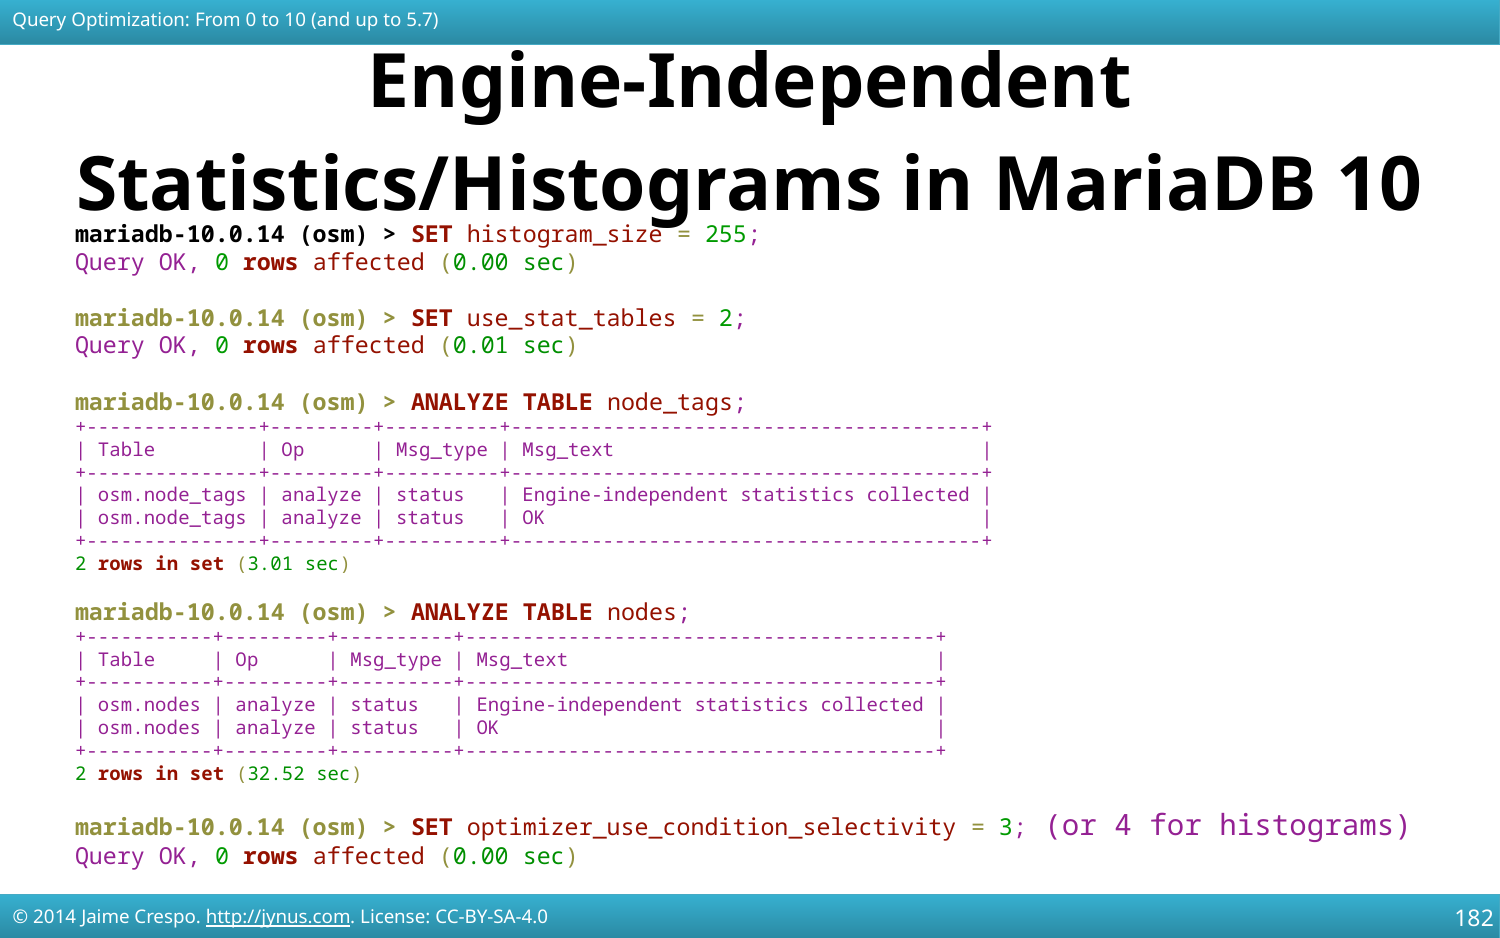

# Engine-Independent Statistics/Histograms in MariaDB 10
mariadb-10.0.14 (osm) > SET histogram_size = 255;
Query OK, 0 rows affected (0.00 sec)
mariadb-10.0.14 (osm) > SET use_stat_tables = 2;
Query OK, 0 rows affected (0.01 sec)
mariadb-10.0.14 (osm) > ANALYZE TABLE node_tags;
+---------------+---------+----------+-----------------------------------------+
| Table | Op | Msg_type | Msg_text |
+---------------+---------+----------+-----------------------------------------+
| osm.node_tags | analyze | status | Engine-independent statistics collected |
| osm.node_tags | analyze | status | OK |
+---------------+---------+----------+-----------------------------------------+
2 rows in set (3.01 sec)
mariadb-10.0.14 (osm) > ANALYZE TABLE nodes;
+-----------+---------+----------+-----------------------------------------+
| Table | Op | Msg_type | Msg_text |
+-----------+---------+----------+-----------------------------------------+
| osm.nodes | analyze | status | Engine-independent statistics collected |
| osm.nodes | analyze | status | OK |
+-----------+---------+----------+-----------------------------------------+
2 rows in set (32.52 sec)
mariadb-10.0.14 (osm) > SET optimizer_use_condition_selectivity = 3; (or 4 for histograms)
Query OK, 0 rows affected (0.00 sec)